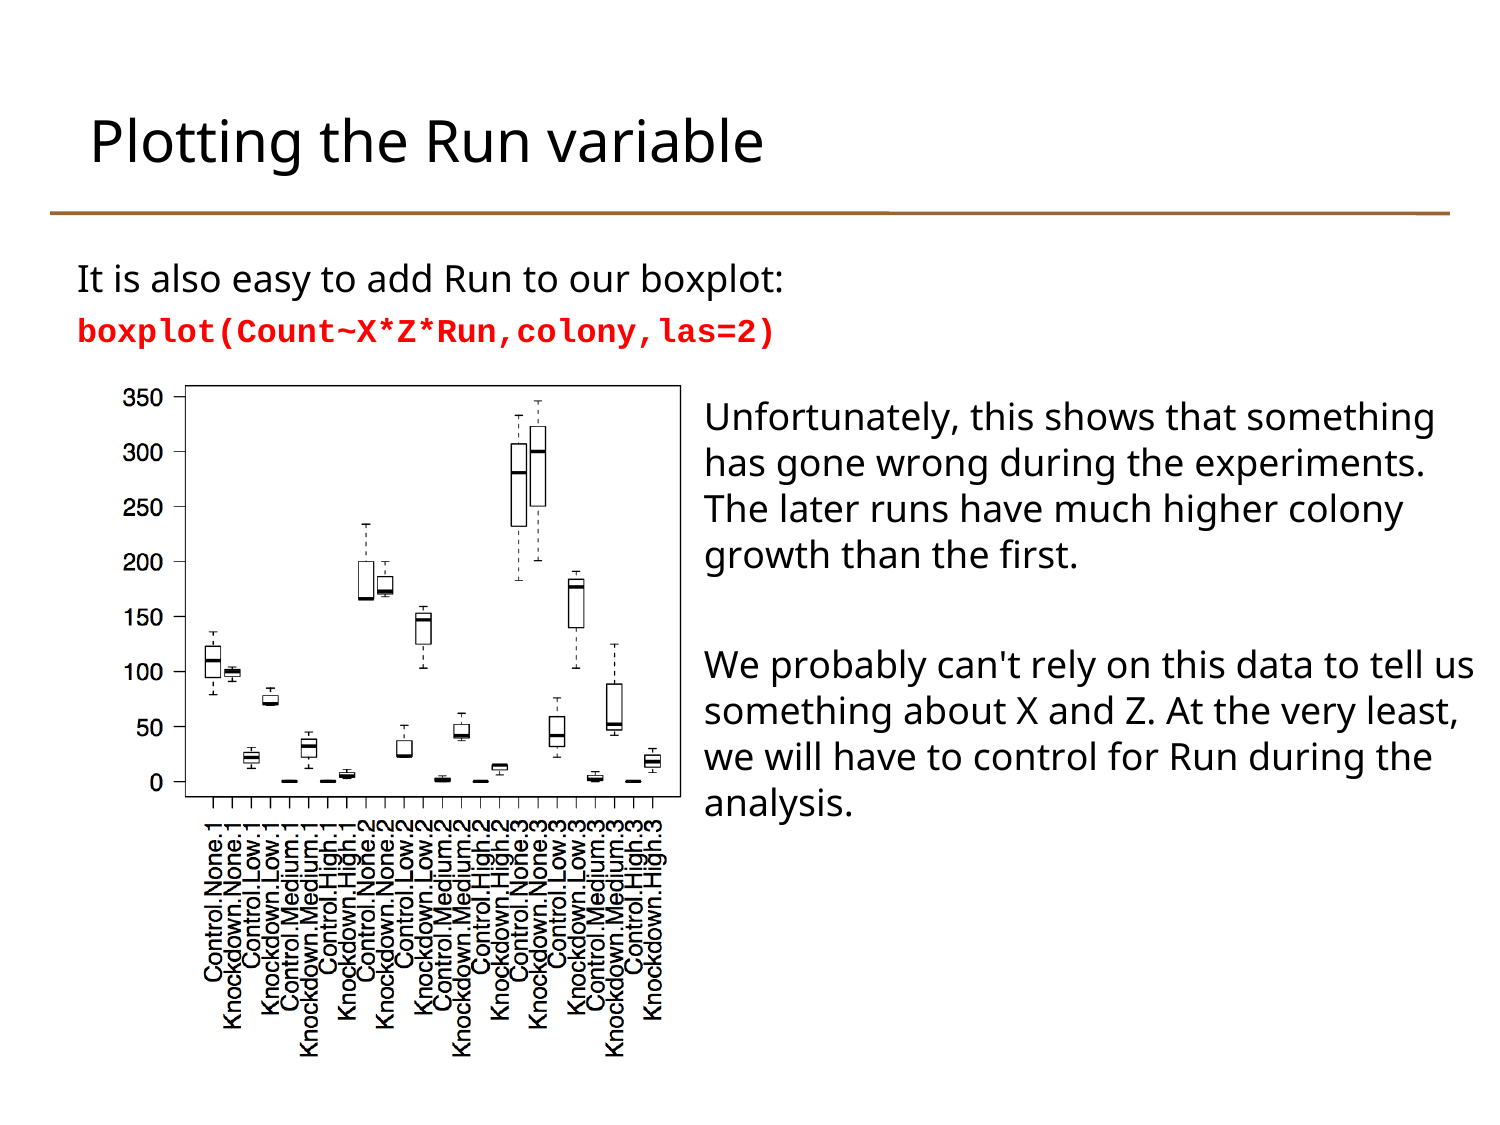

Plotting the Run variable
It is also easy to add Run to our boxplot:
boxplot(Count~X*Z*Run,colony,las=2)
Unfortunately, this shows that something has gone wrong during the experiments. The later runs have much higher colony growth than the first.
We probably can't rely on this data to tell us something about X and Z. At the very least, we will have to control for Run during the analysis.